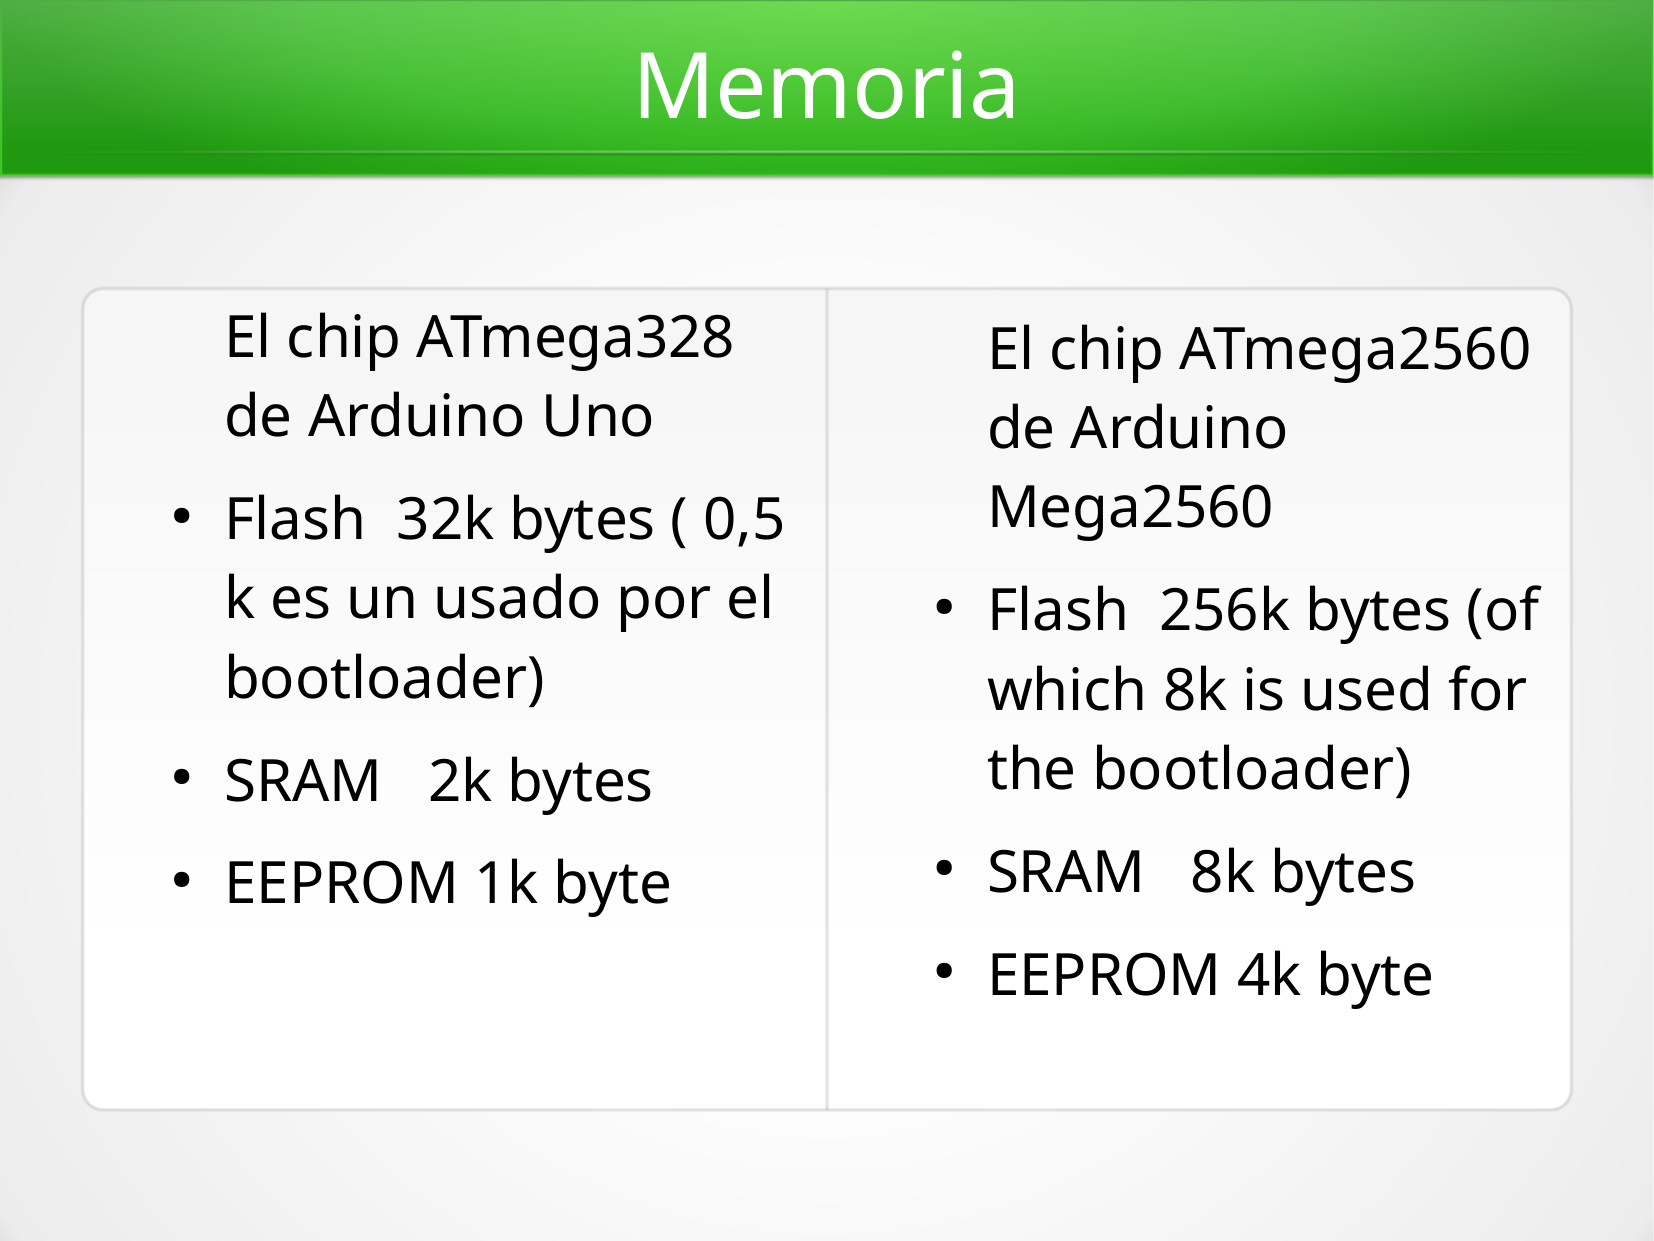

# Memoria
El chip ATmega328 de Arduino Uno
Flash 32k bytes ( 0,5 k es un usado por el bootloader)
SRAM 2k bytes
EEPROM 1k byte
El chip ATmega2560 de Arduino Mega2560
Flash 256k bytes (of which 8k is used for the bootloader)
SRAM 8k bytes
EEPROM 4k byte